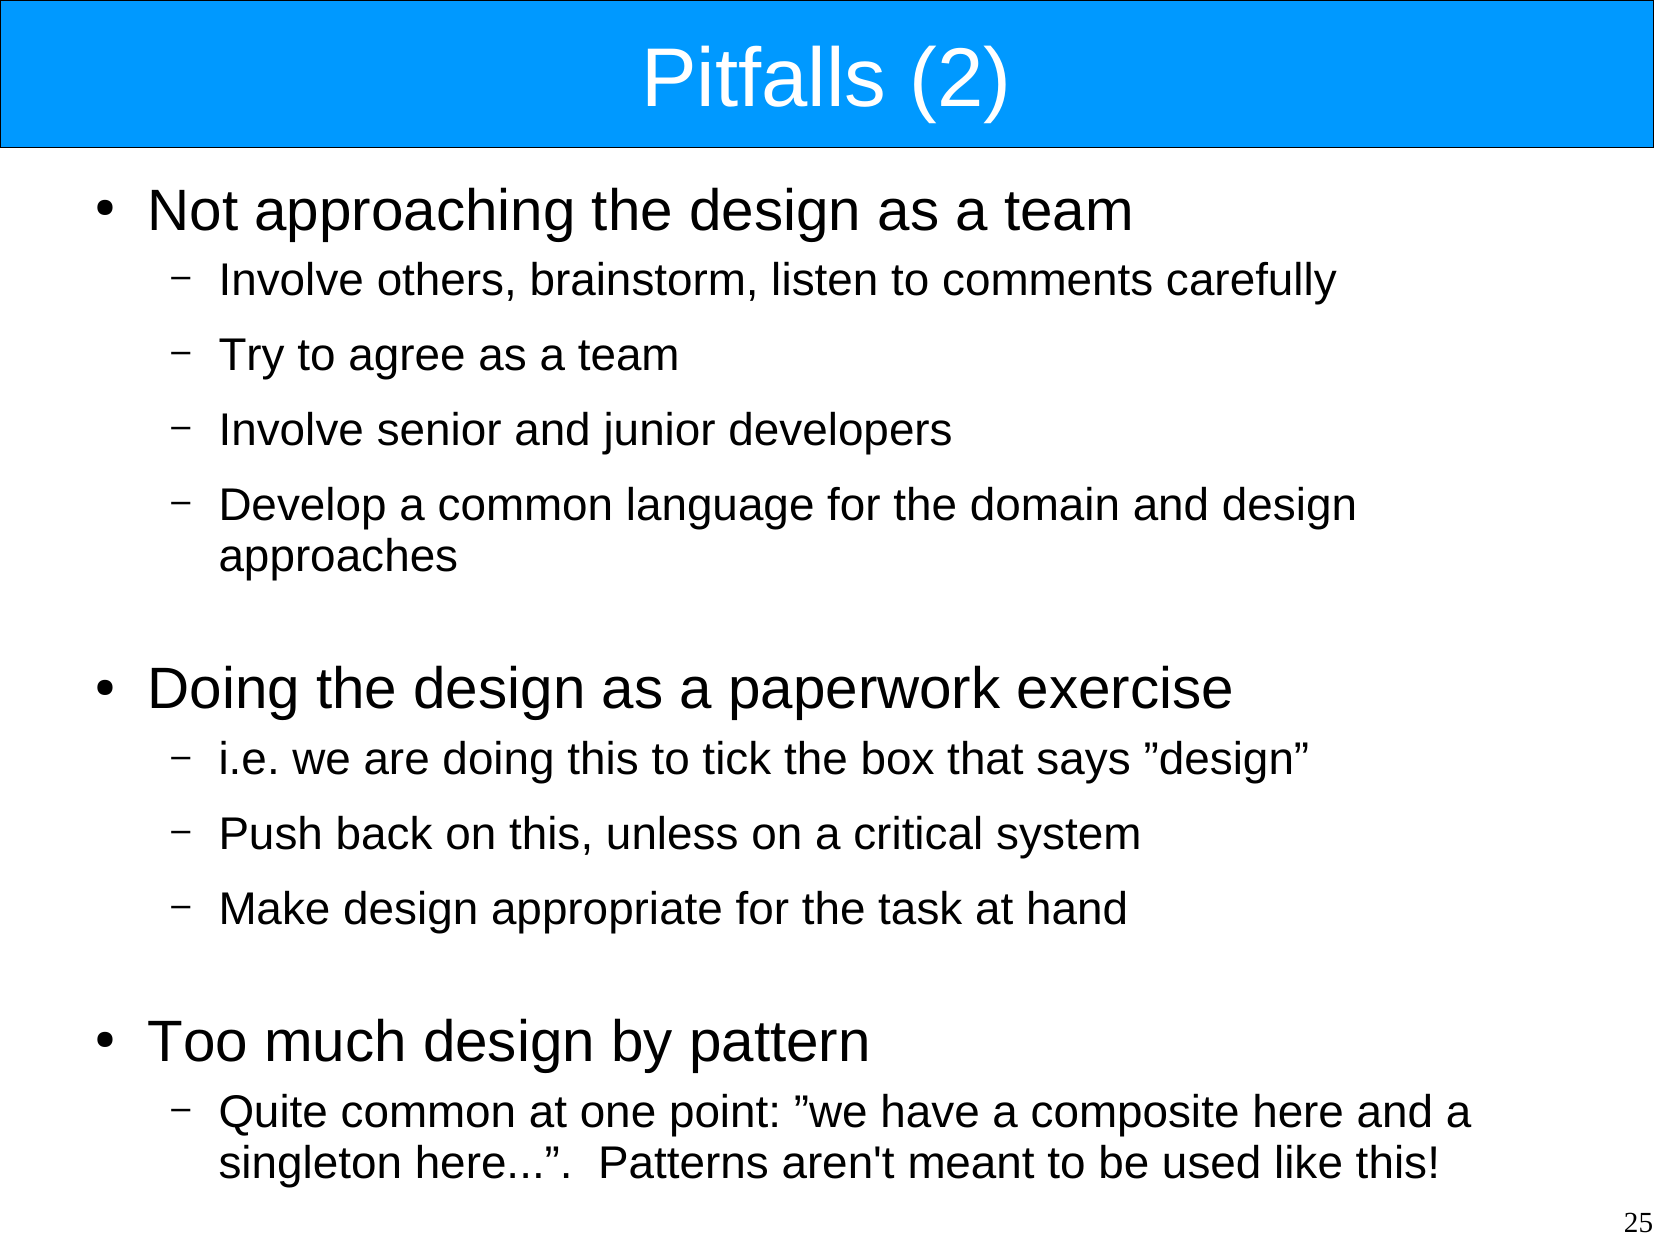

# Pitfalls (2)
Not approaching the design as a team
Involve others, brainstorm, listen to comments carefully
Try to agree as a team
Involve senior and junior developers
Develop a common language for the domain and design approaches
Doing the design as a paperwork exercise
i.e. we are doing this to tick the box that says ”design”
Push back on this, unless on a critical system
Make design appropriate for the task at hand
Too much design by pattern
Quite common at one point: ”we have a composite here and a singleton here...”. Patterns aren't meant to be used like this!
25